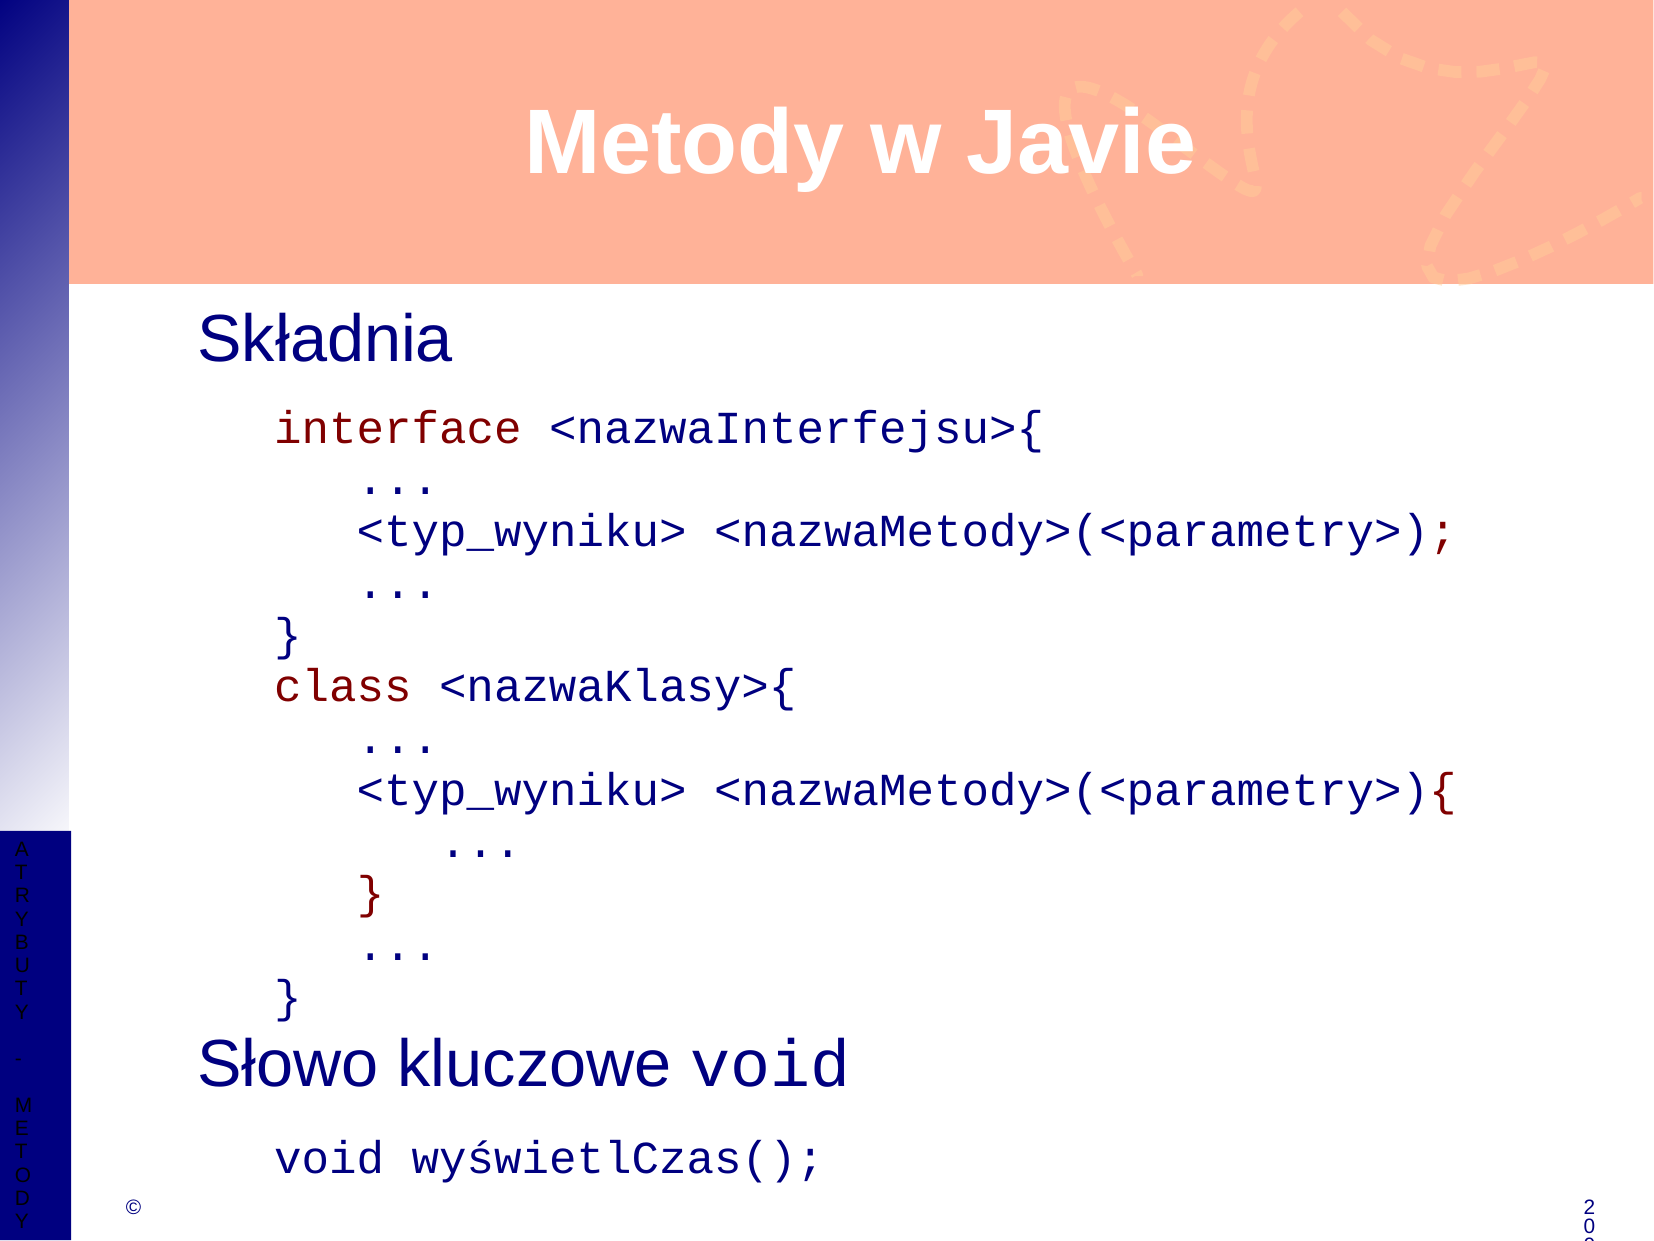

# Metody w Javie
Składnia
interface <nazwaInterfejsu>{
 ...
 <typ_wyniku> <nazwaMetody>(<parametry>);
 ...
}
class <nazwaKlasy>{
 ...
 <typ_wyniku> <nazwaMetody>(<parametry>){
 ...
}
 ...
}
Słowo kluczowe void
void wyświetlCzas();
A
T
R
Y
B
U
T
Y
-
M
E
T
O
D
Y